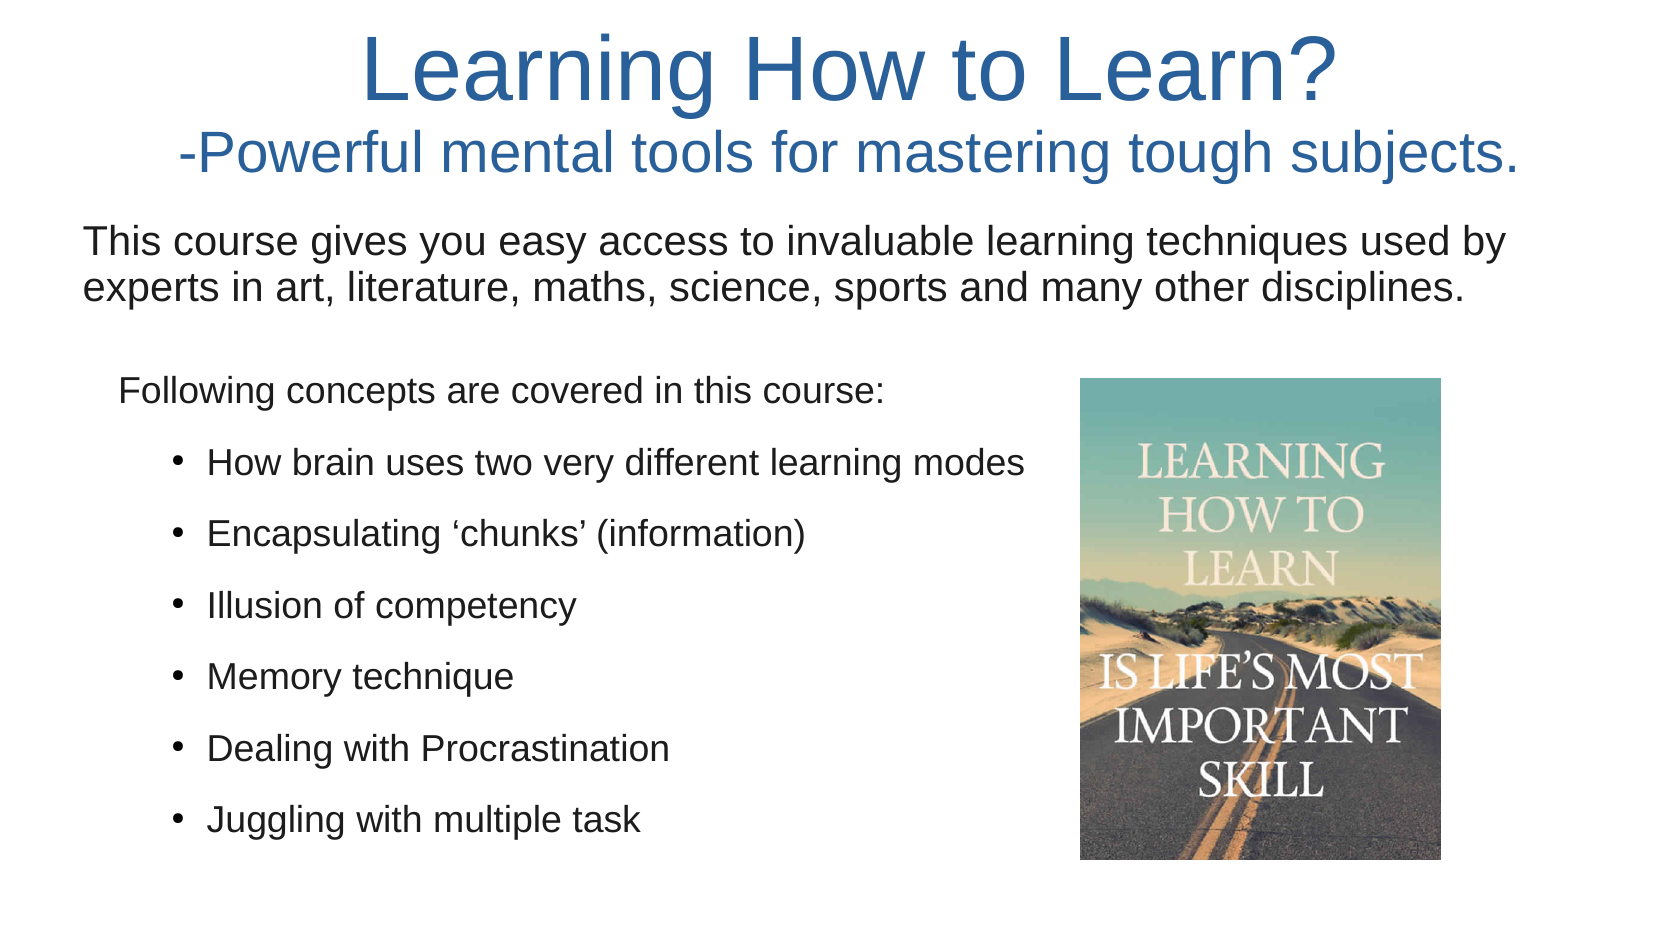

# Learning How to Learn? -Powerful mental tools for mastering tough subjects.
This course gives you easy access to invaluable learning techniques used by experts in art, literature, maths, science, sports and many other disciplines.
Following concepts are covered in this course:
How brain uses two very different learning modes
Encapsulating ‘chunks’ (information)
Illusion of competency
Memory technique
Dealing with Procrastination
Juggling with multiple task